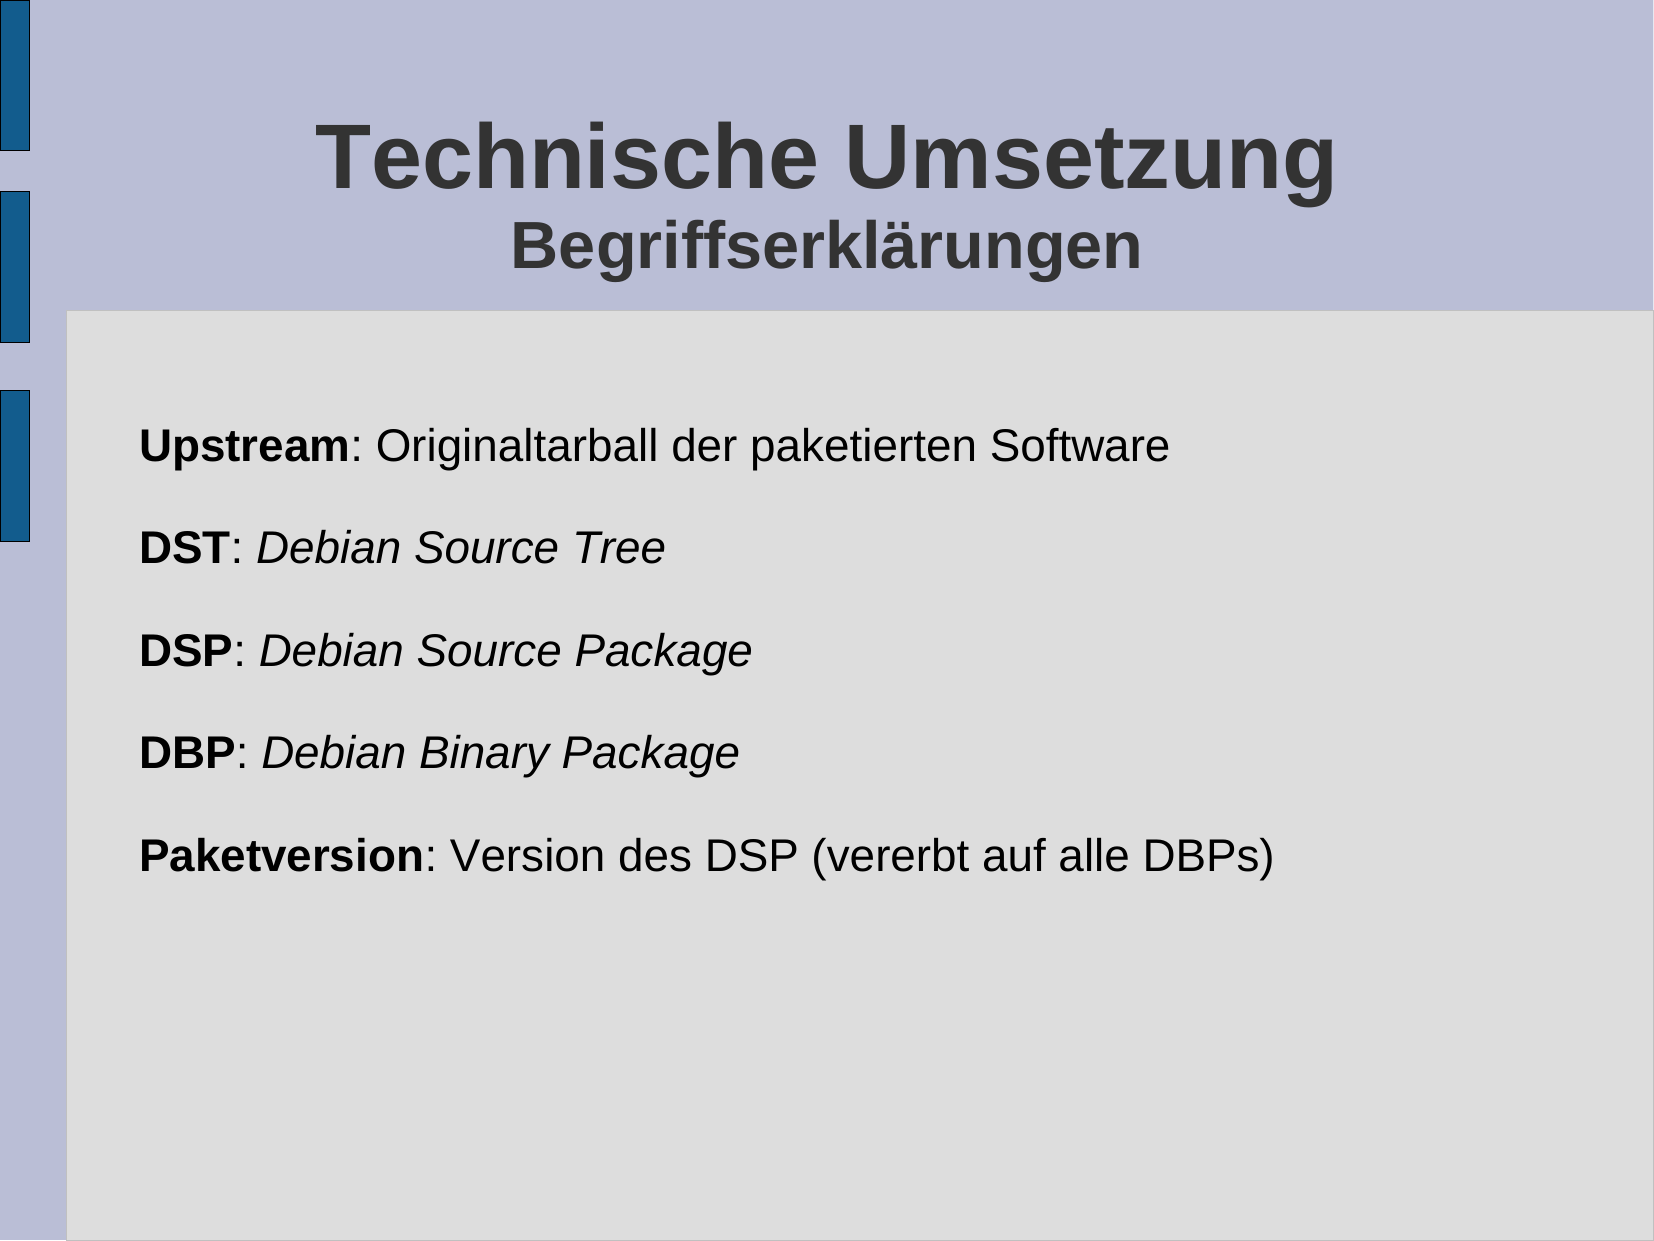

# Technische Umsetzung Begriffserklärungen
Upstream: Originaltarball der paketierten Software
DST: Debian Source Tree
DSP: Debian Source Package
DBP: Debian Binary Package
Paketversion: Version des DSP (vererbt auf alle DBPs)